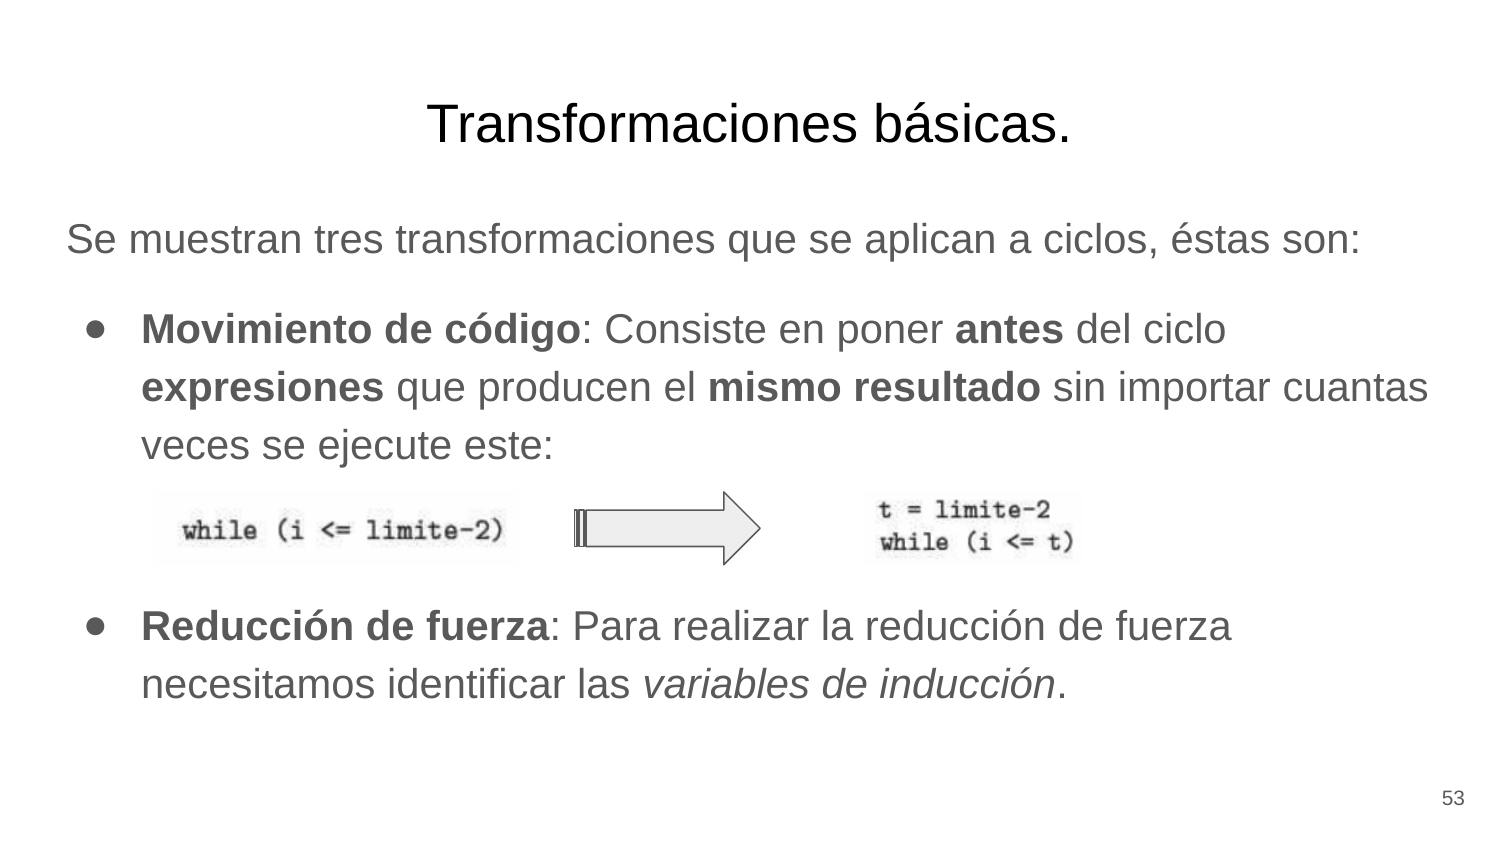

# Transformaciones básicas.
Se muestran tres transformaciones que se aplican a ciclos, éstas son:
Movimiento de código: Consiste en poner antes del ciclo expresiones que producen el mismo resultado sin importar cuantas veces se ejecute este:
Reducción de fuerza: Para realizar la reducción de fuerza necesitamos identificar las variables de inducción.